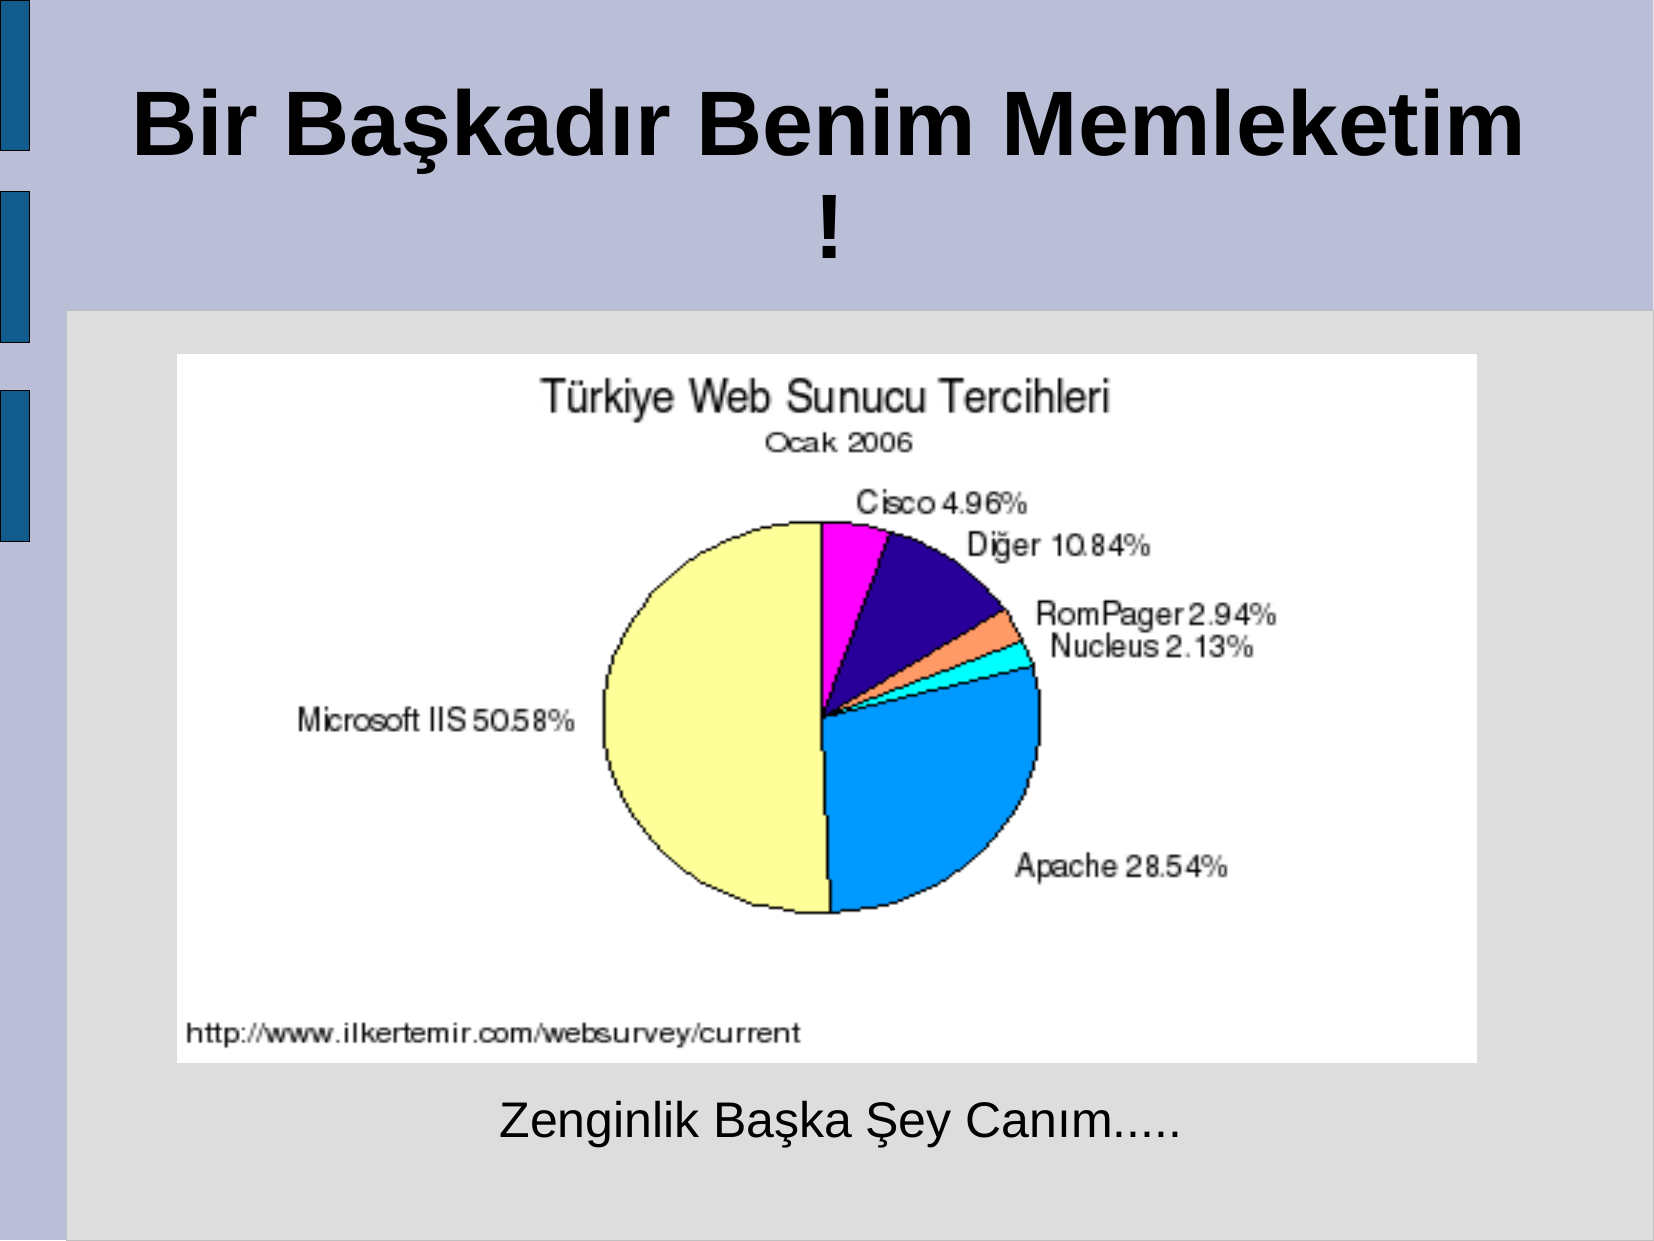

# Bir Başkadır Benim Memleketim !
Zenginlik Başka Şey Canım.....